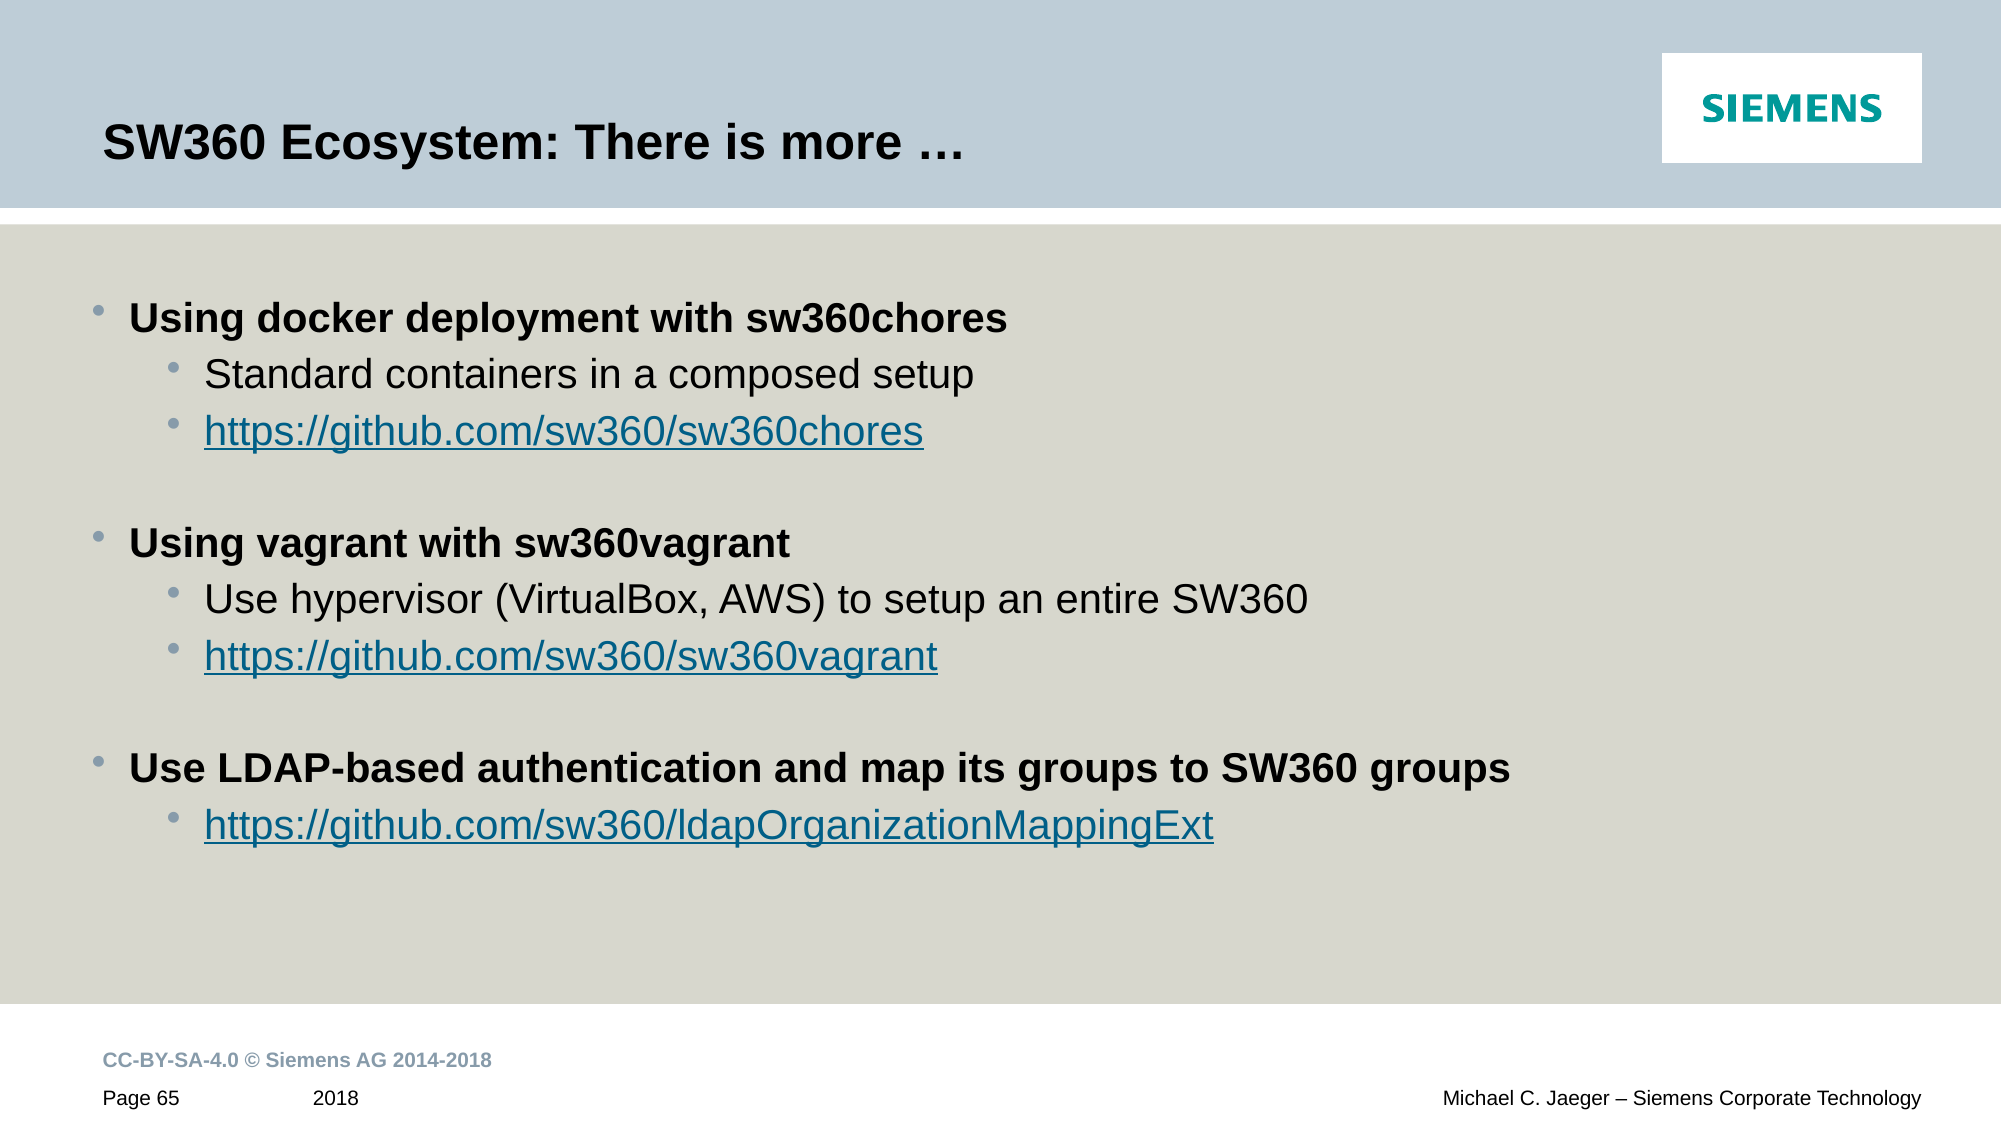

# SW360 Ecosystem: There is more …
Using docker deployment with sw360chores
Standard containers in a composed setup
https://github.com/sw360/sw360chores
Using vagrant with sw360vagrant
Use hypervisor (VirtualBox, AWS) to setup an entire SW360
https://github.com/sw360/sw360vagrant
Use LDAP-based authentication and map its groups to SW360 groups
https://github.com/sw360/ldapOrganizationMappingExt